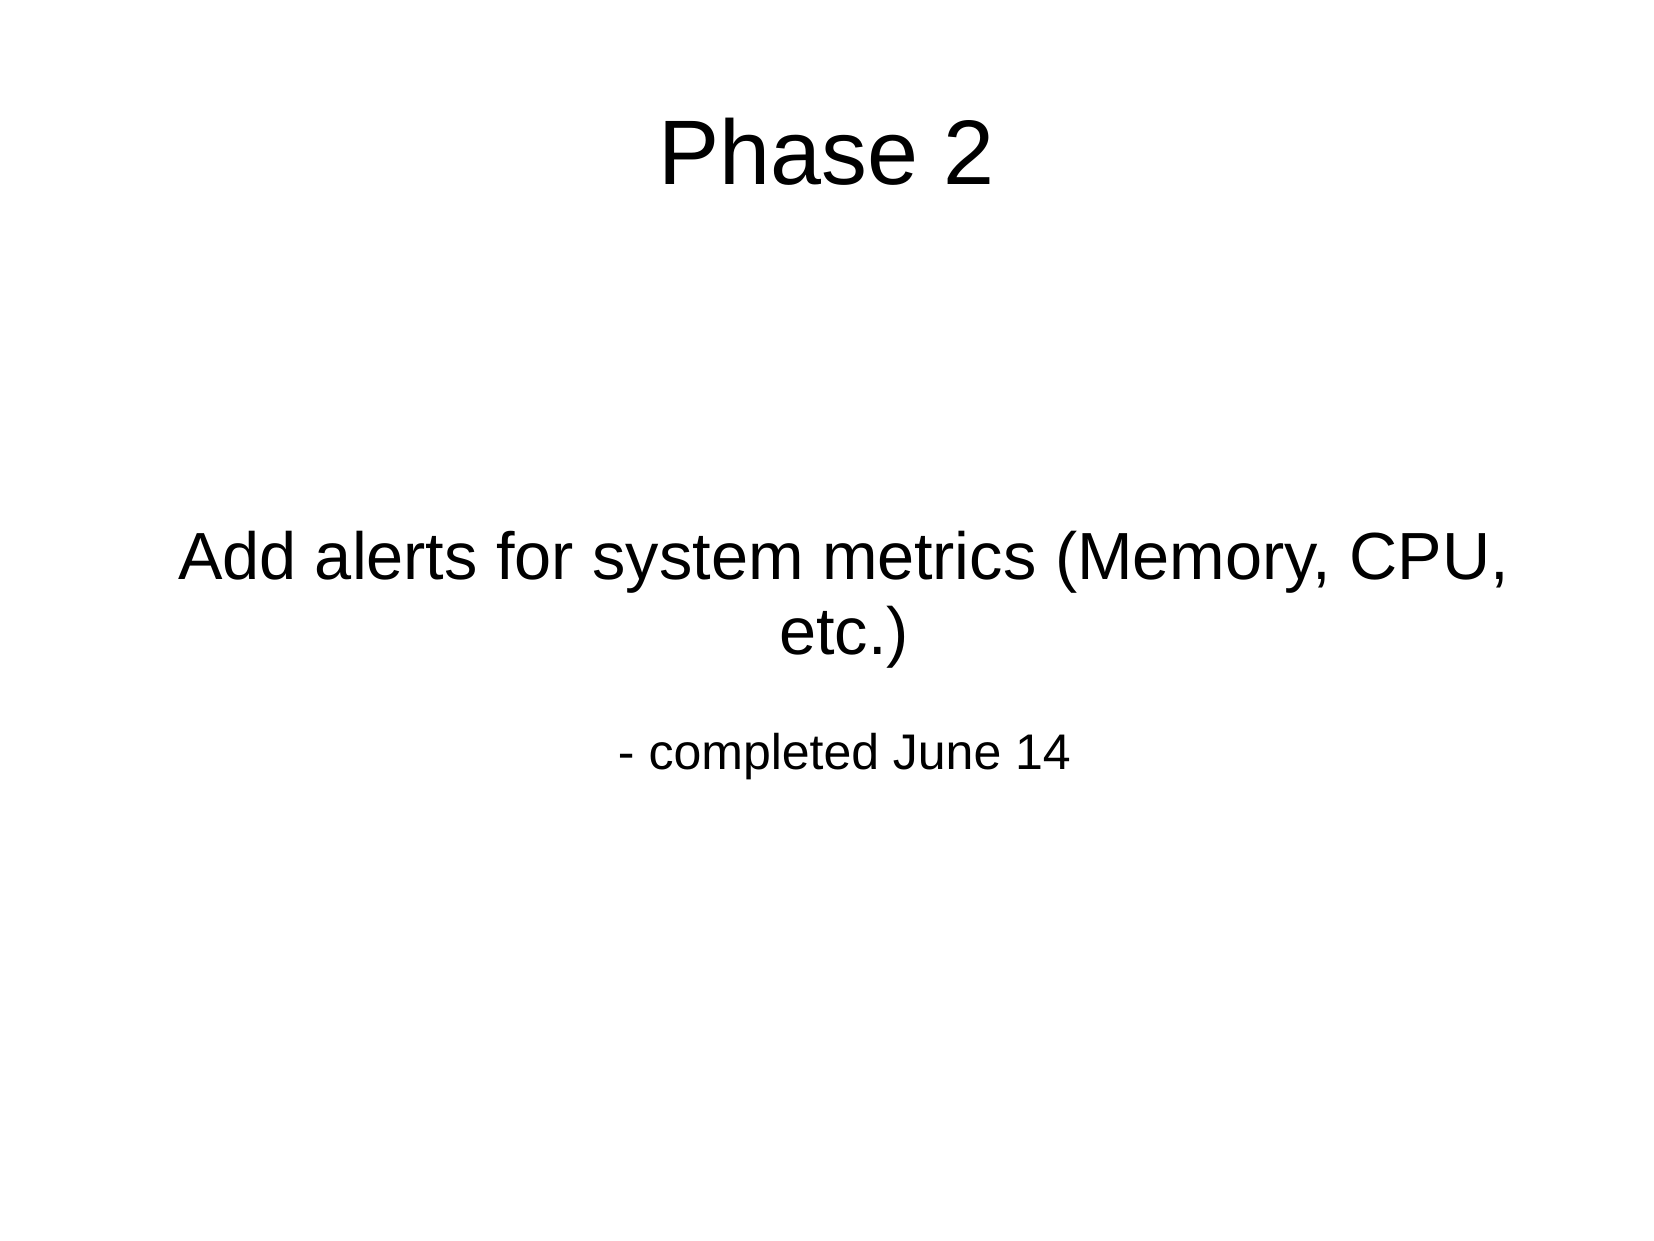

# Phase 2
Add alerts for system metrics (Memory, CPU, etc.)
- completed June 14